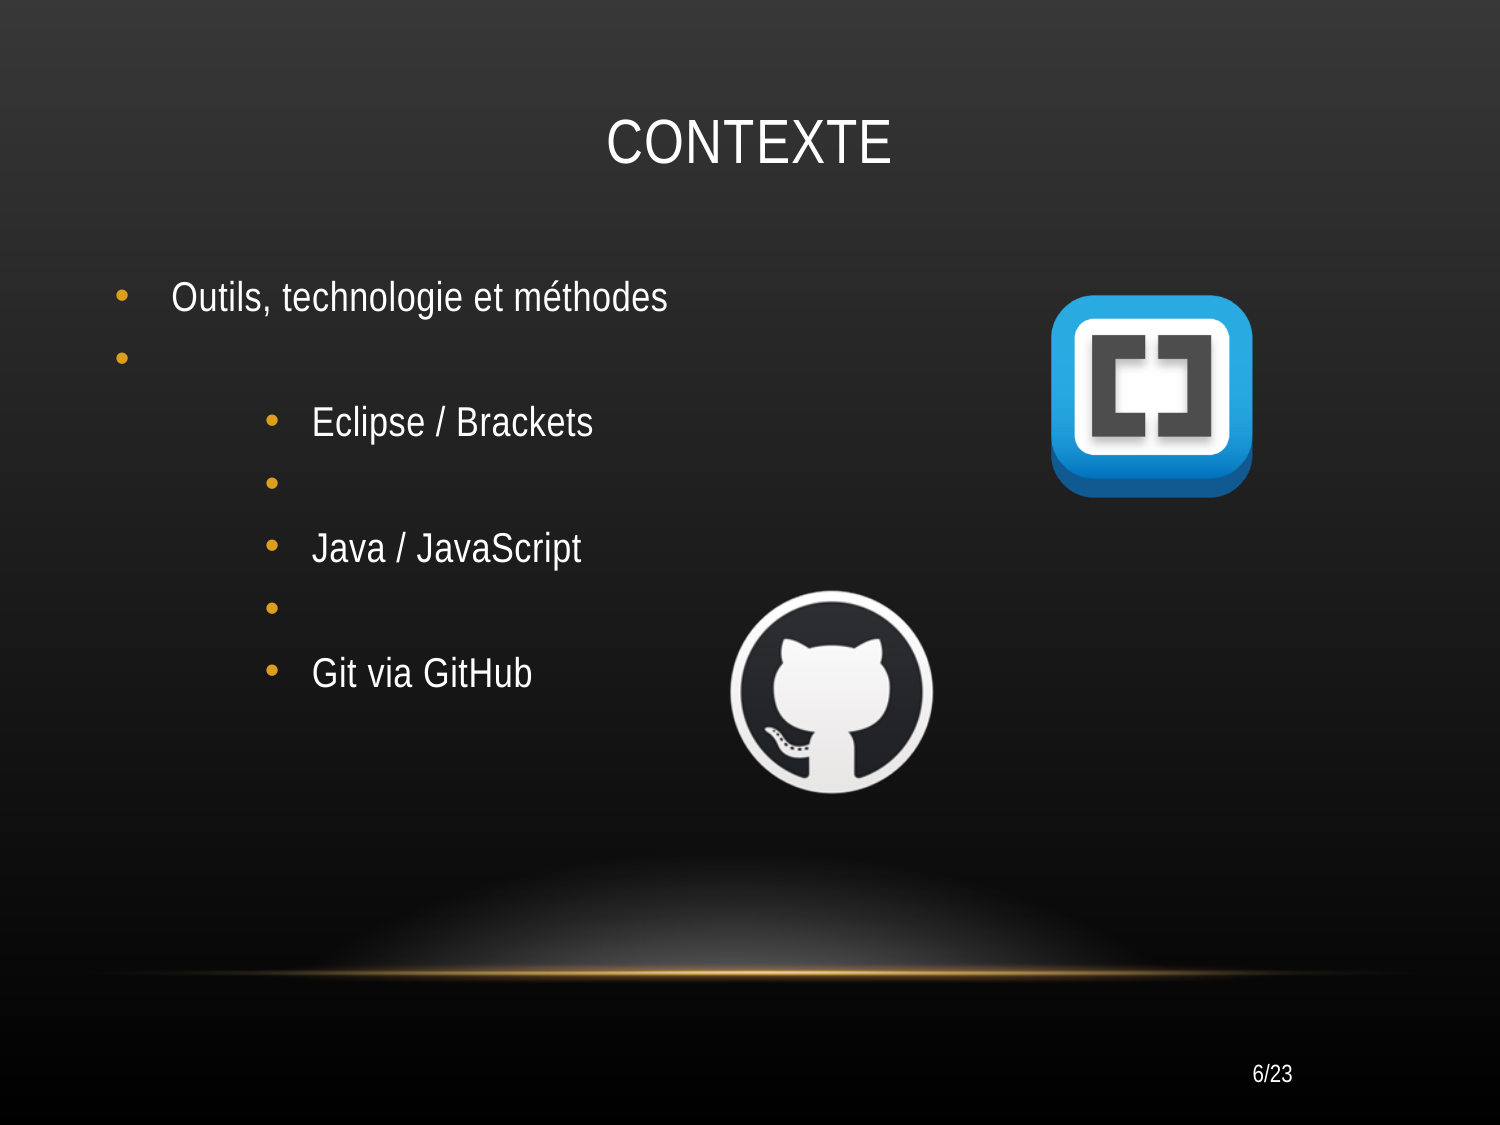

# Contexte
Outils, technologie et méthodes
Eclipse / Brackets
Java / JavaScript
Git via GitHub